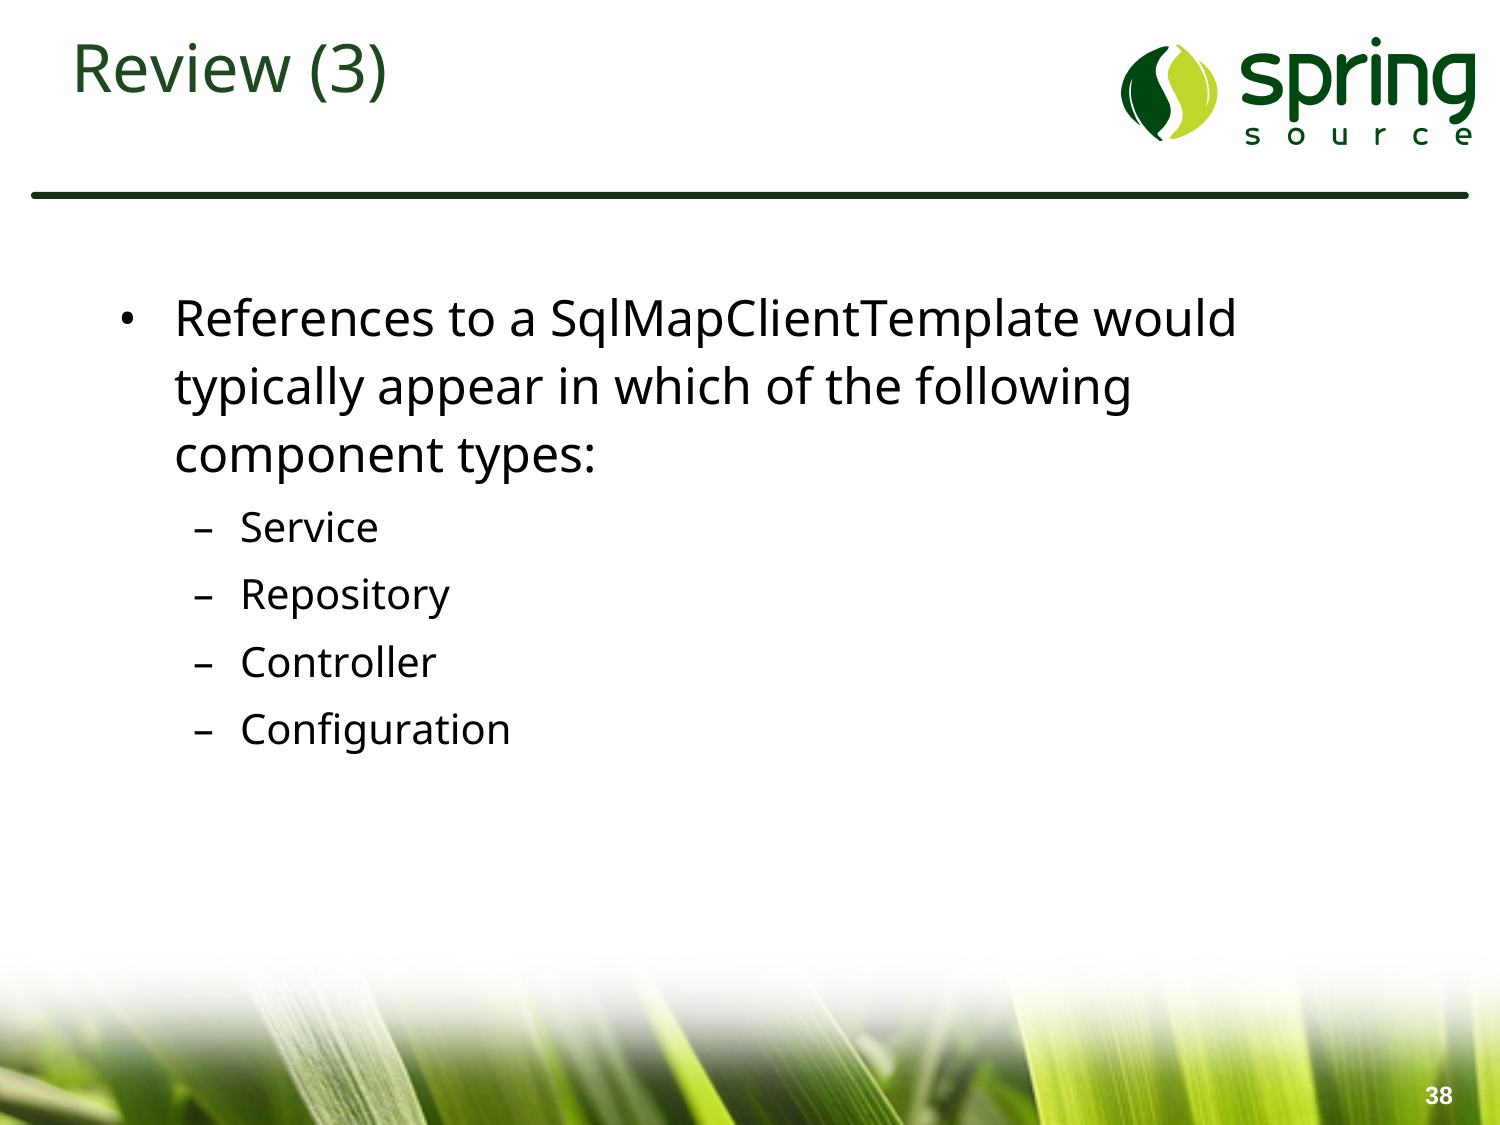

# Review (3)
References to a SqlMapClientTemplate would typically appear in which of the following component types:
Service
Repository
Controller
Configuration